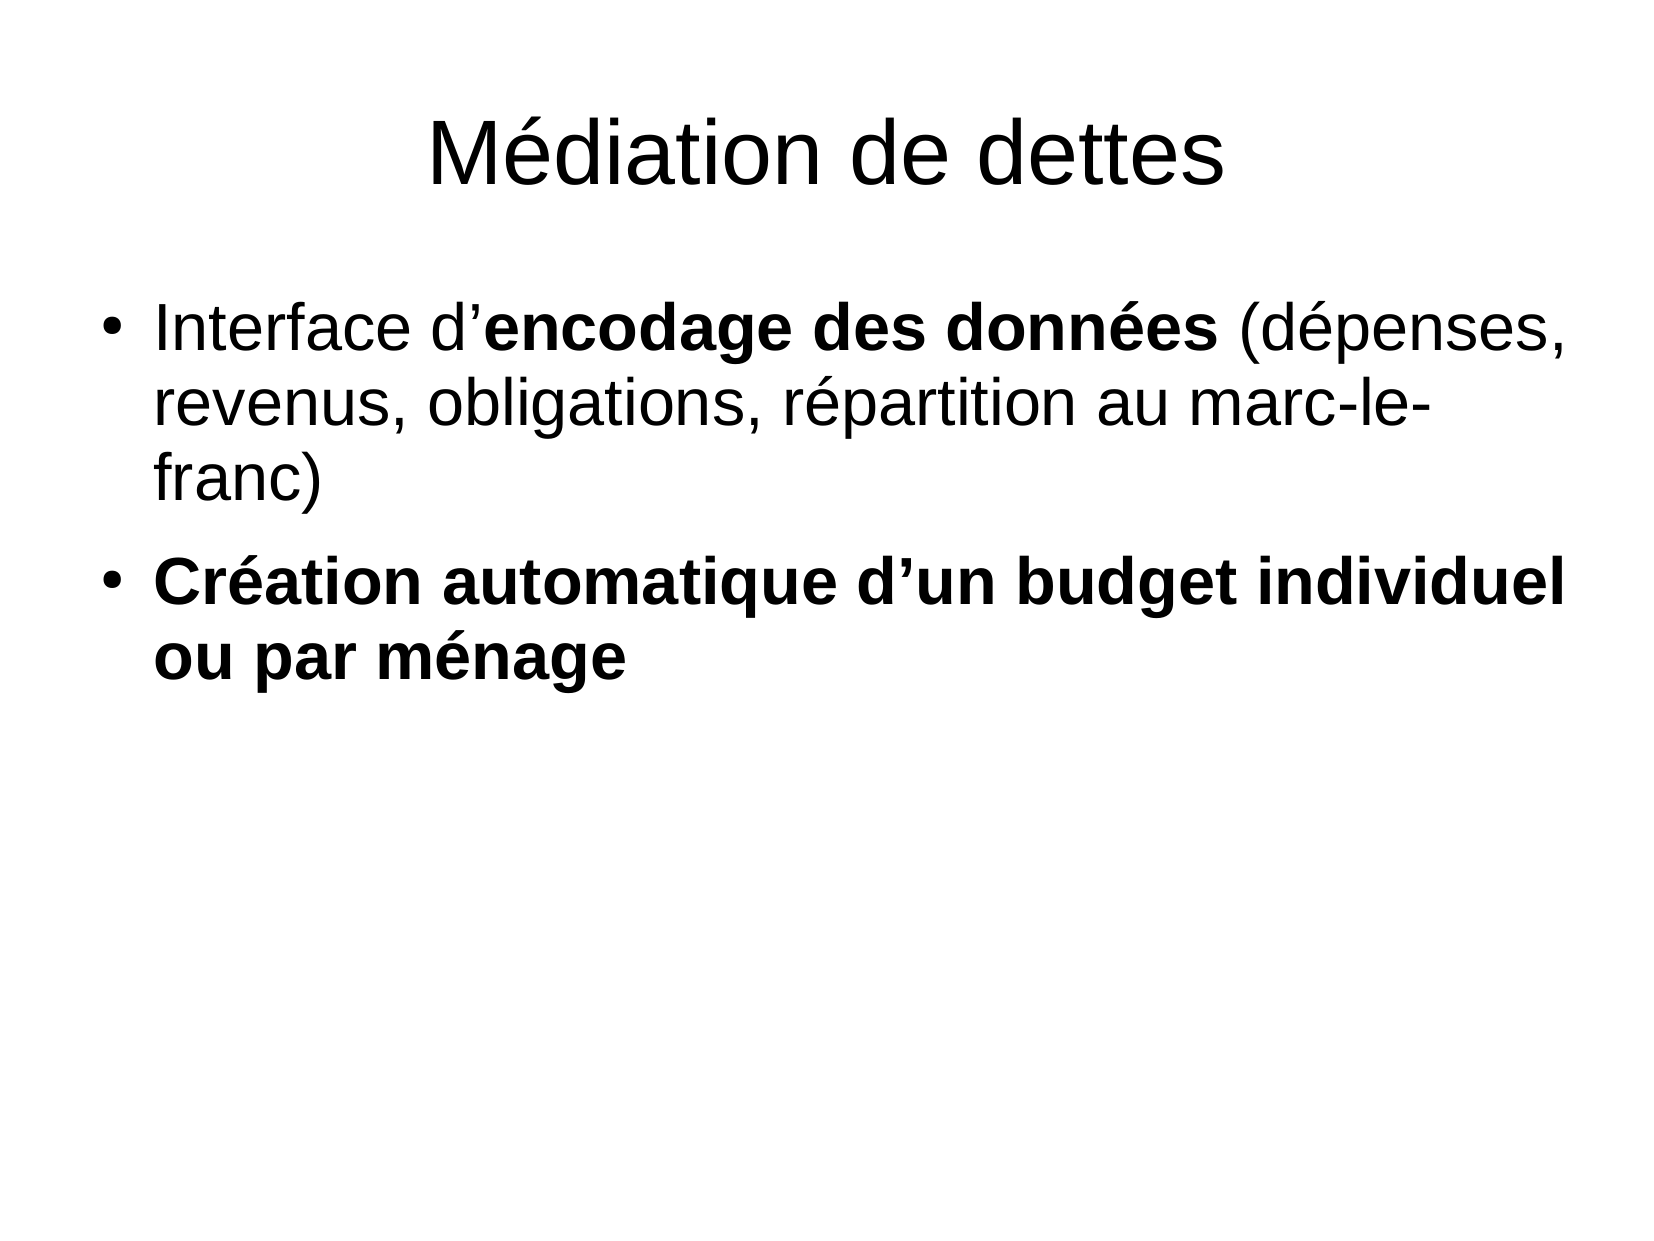

# Médiation de dettes
Interface d’encodage des données (dépenses, revenus, obligations, répartition au marc-le-franc)
Création automatique d’un budget individuel ou par ménage